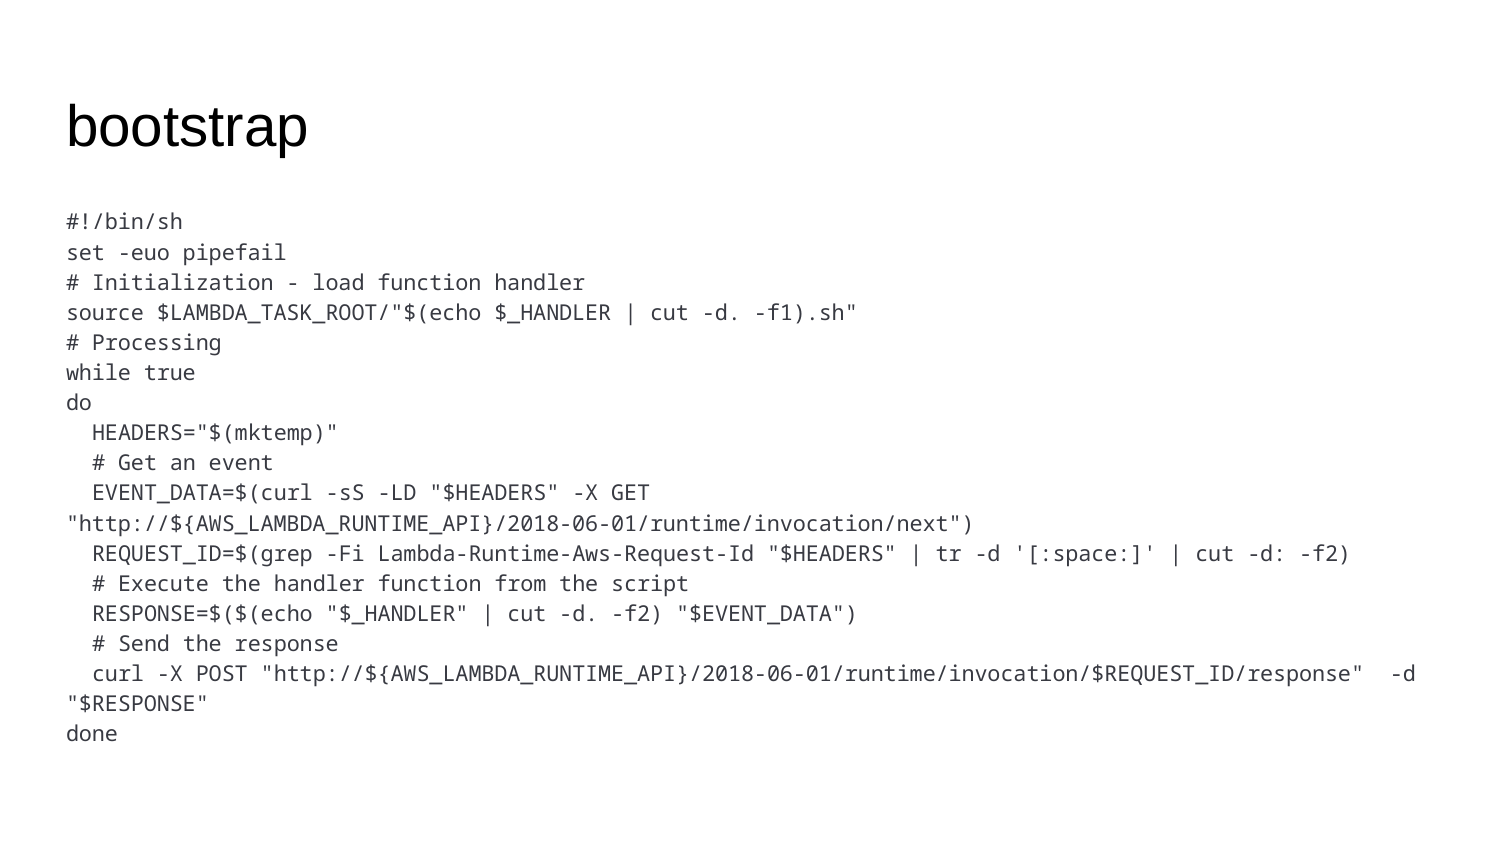

# bootstrap
#!/bin/sh
set -euo pipefail
# Initialization - load function handler
source $LAMBDA_TASK_ROOT/"$(echo $_HANDLER | cut -d. -f1).sh"
# Processing
while true
do
 HEADERS="$(mktemp)"
 # Get an event
 EVENT_DATA=$(curl -sS -LD "$HEADERS" -X GET "http://${AWS_LAMBDA_RUNTIME_API}/2018-06-01/runtime/invocation/next")
 REQUEST_ID=$(grep -Fi Lambda-Runtime-Aws-Request-Id "$HEADERS" | tr -d '[:space:]' | cut -d: -f2)
 # Execute the handler function from the script
 RESPONSE=$($(echo "$_HANDLER" | cut -d. -f2) "$EVENT_DATA")
 # Send the response
 curl -X POST "http://${AWS_LAMBDA_RUNTIME_API}/2018-06-01/runtime/invocation/$REQUEST_ID/response" -d "$RESPONSE"
done